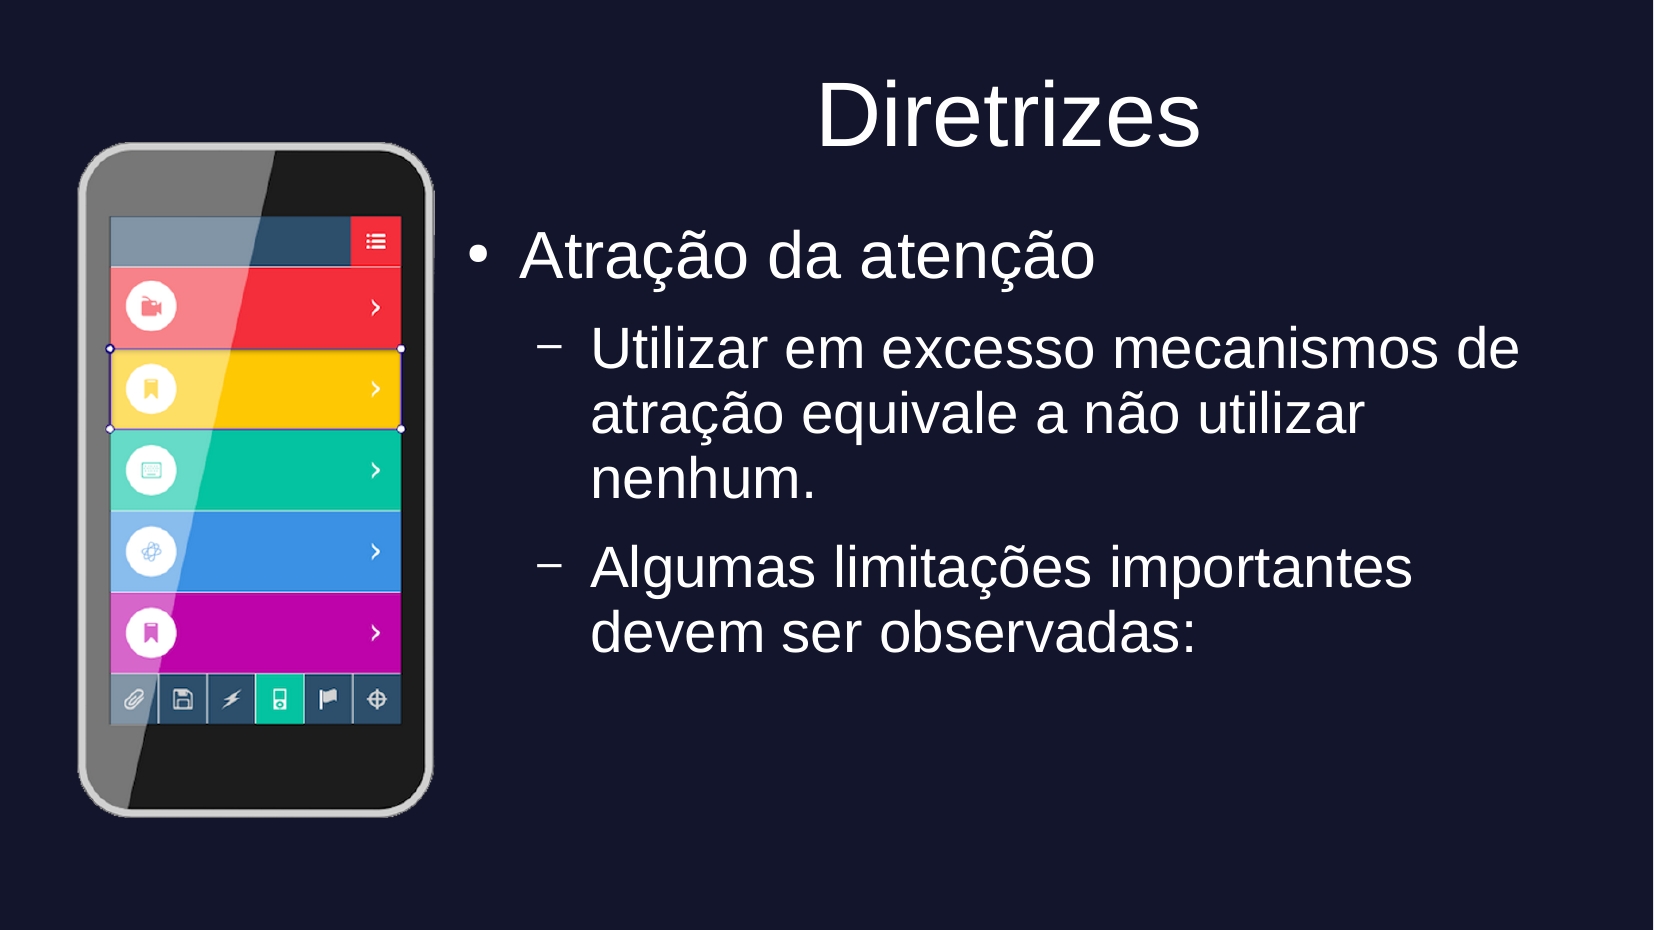

# Diretrizes
Atração da atenção
Utilizar em excesso mecanismos de atração equivale a não utilizar nenhum.
Algumas limitações importantes devem ser observadas: